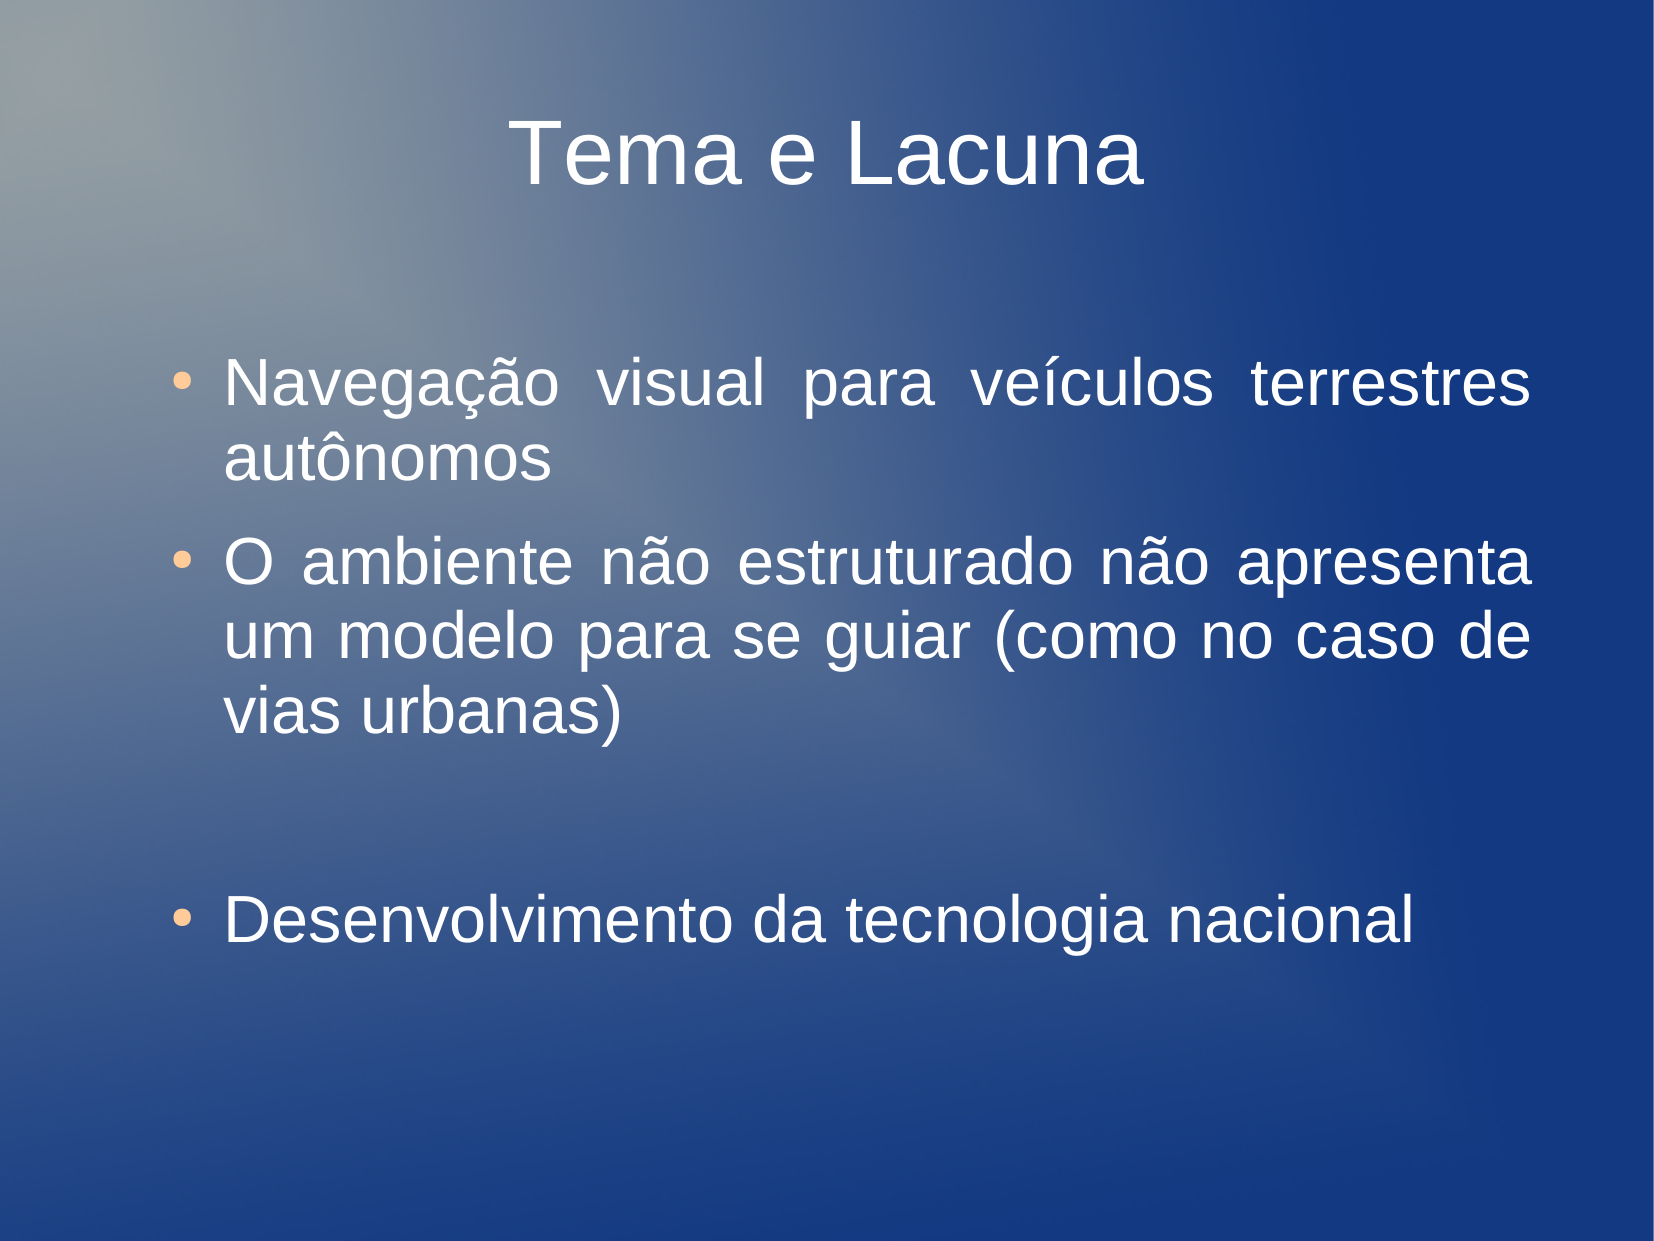

# Tema e Lacuna
Navegação visual para veículos terrestres autônomos
O ambiente não estruturado não apresenta um modelo para se guiar (como no caso de vias urbanas)
Desenvolvimento da tecnologia nacional